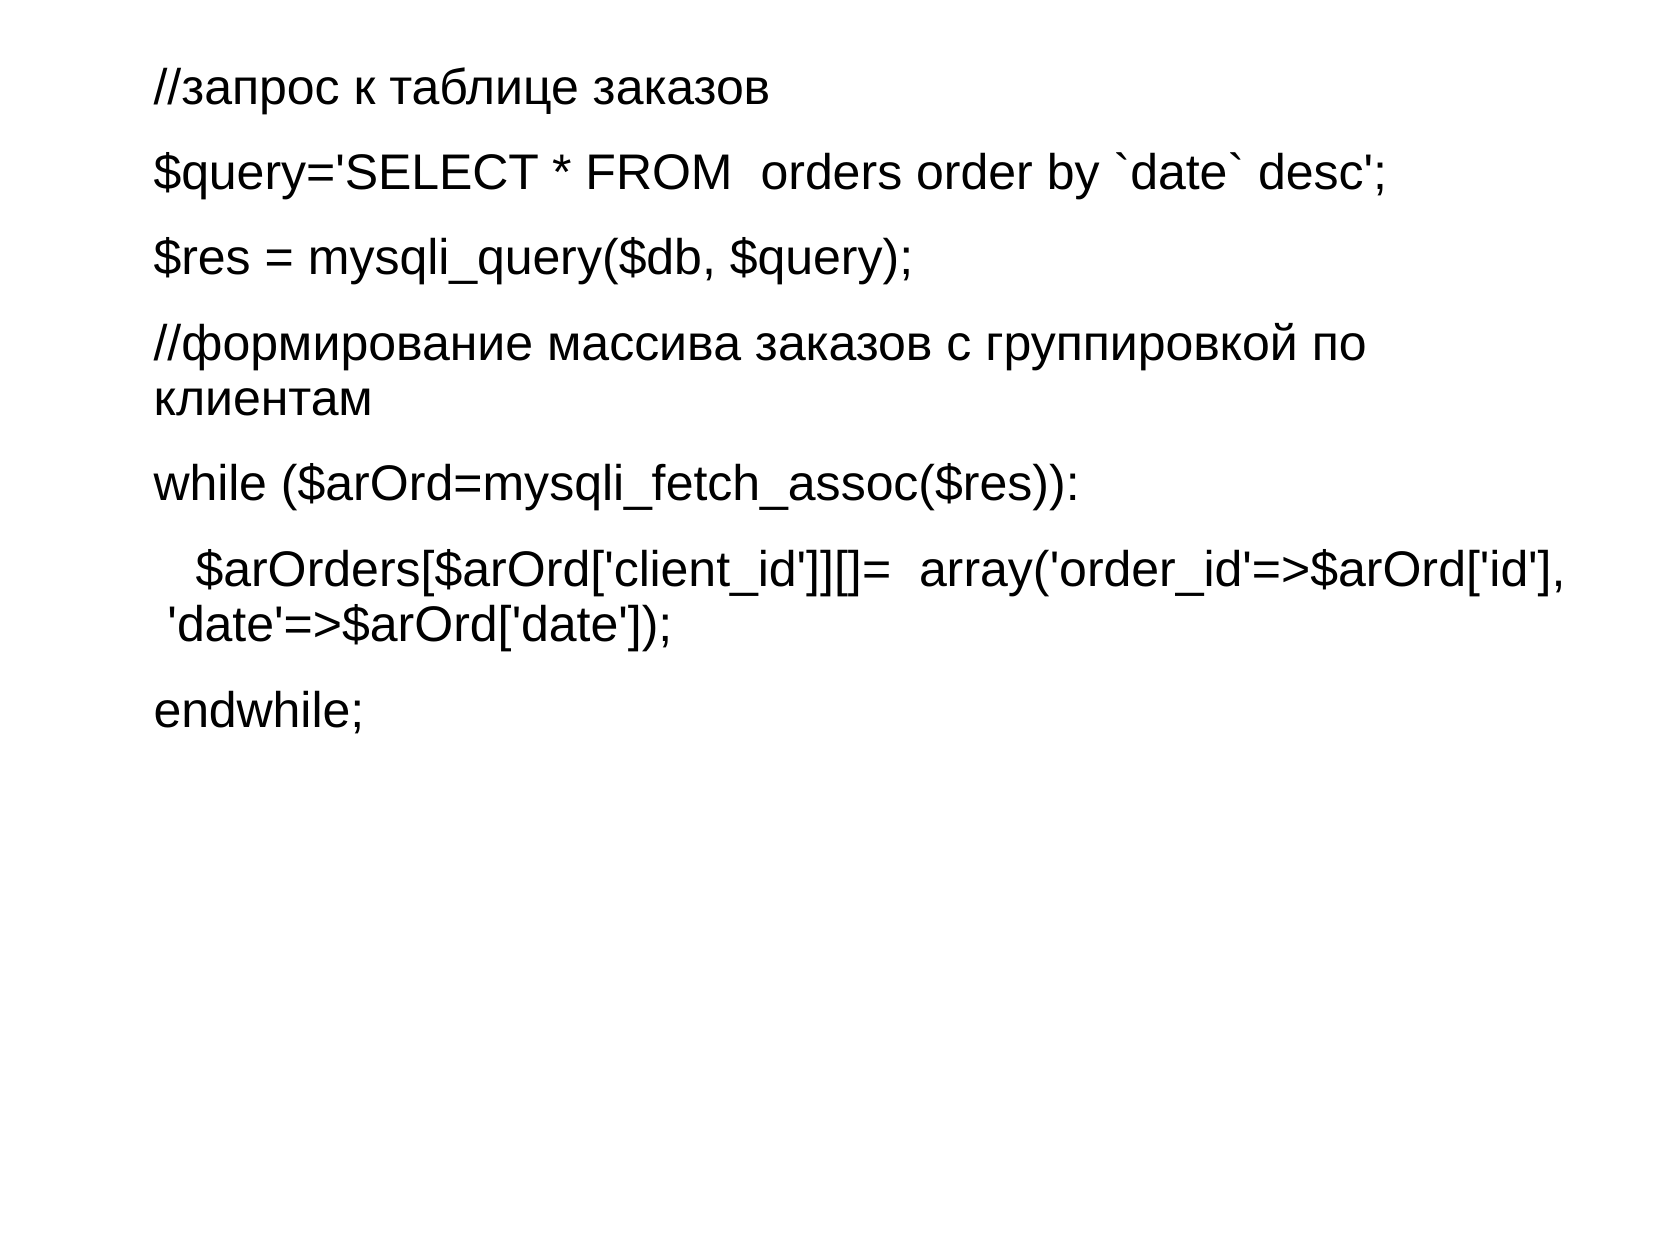

# //запрос к таблице заказов
$query='SELECT * FROM orders order by `date` desc';
$res = mysqli_query($db, $query);
//формирование массива заказов с группировкой по клиентам
while ($arOrd=mysqli_fetch_assoc($res)):
 $arOrders[$arOrd['client_id']][]= array('order_id'=>$arOrd['id'], 'date'=>$arOrd['date']);
endwhile;